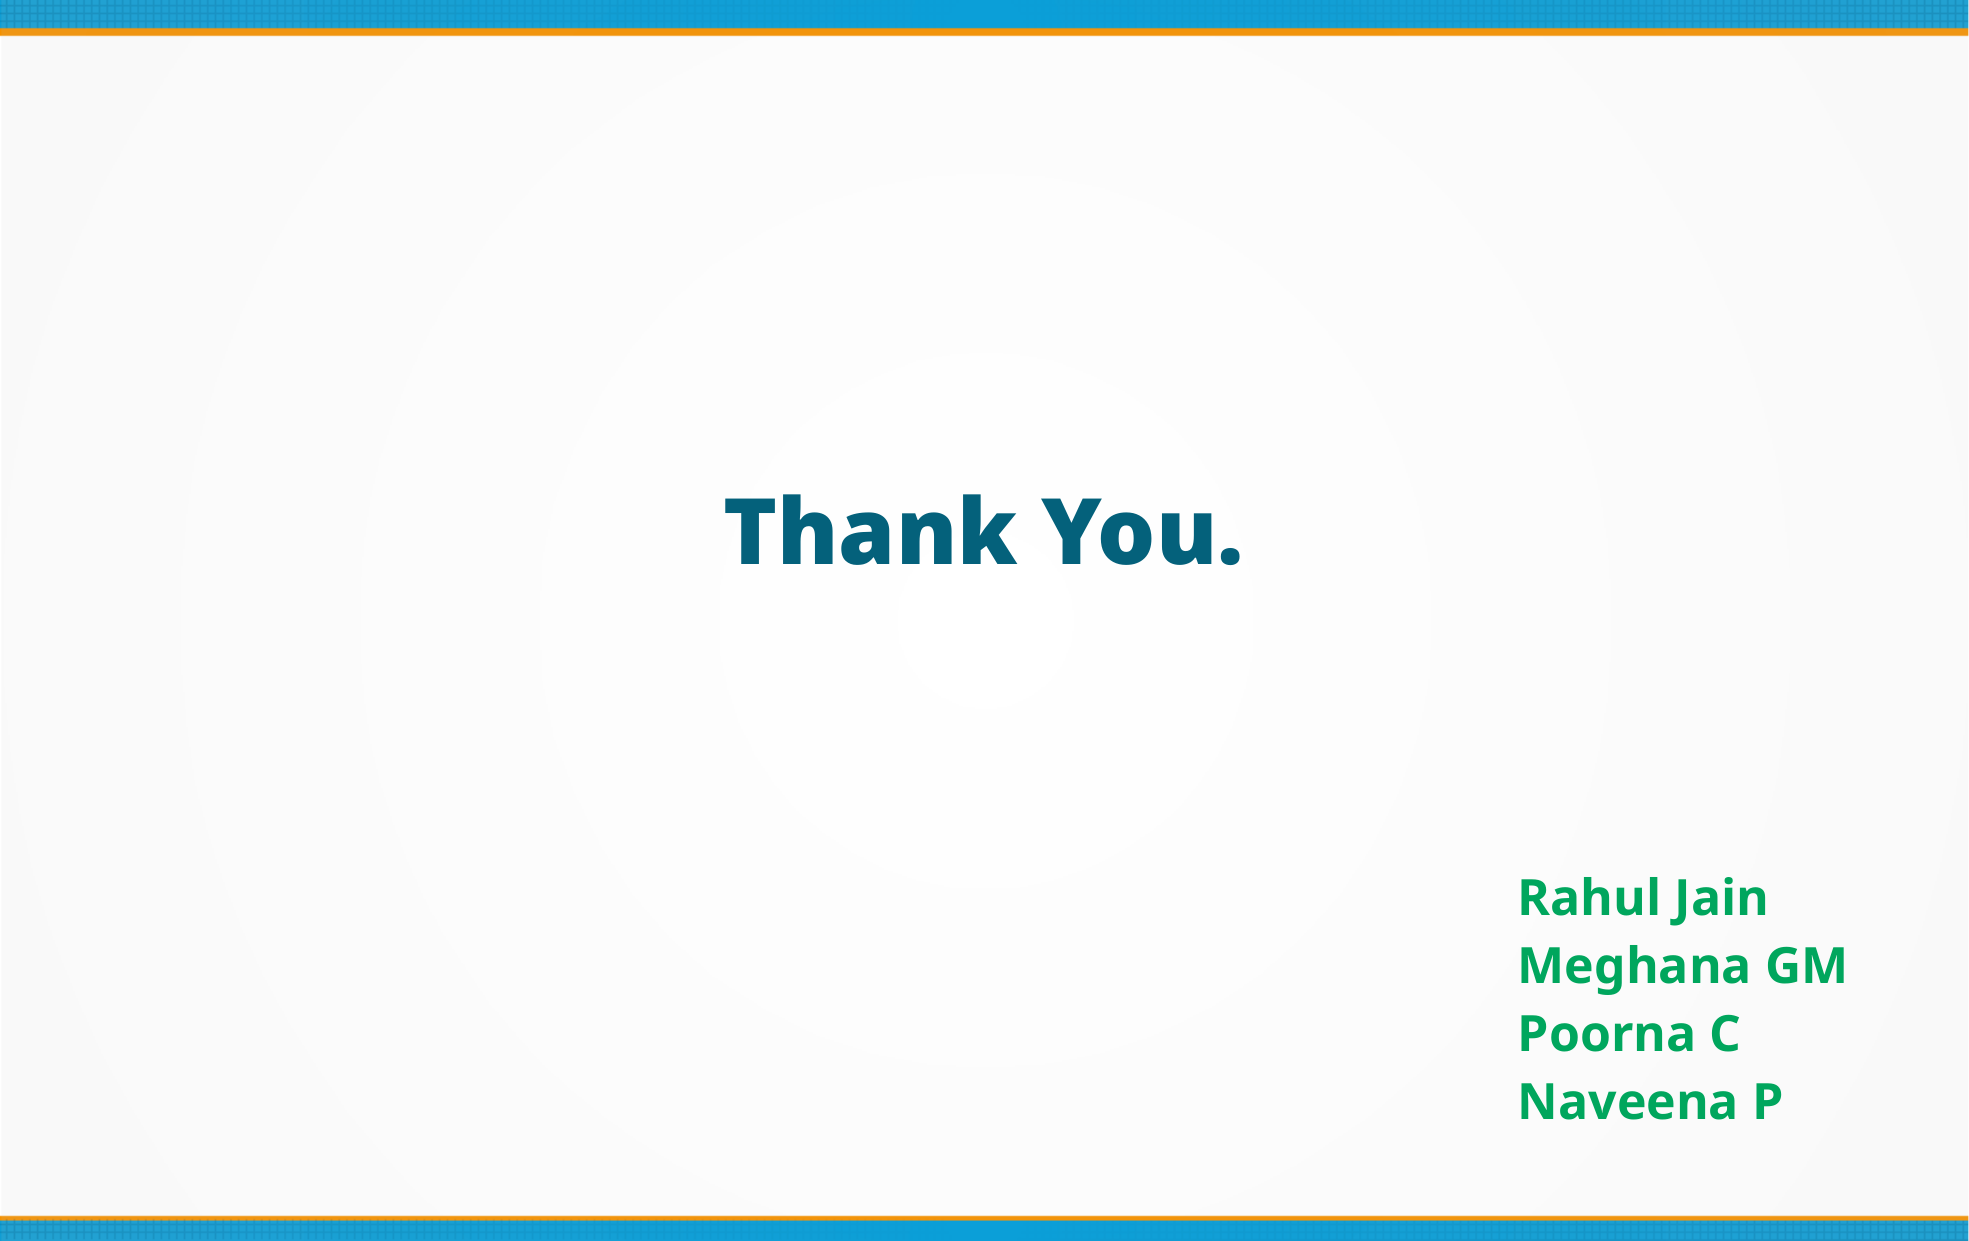

# Thank You.
Rahul Jain
Meghana GM
Poorna C
Naveena P